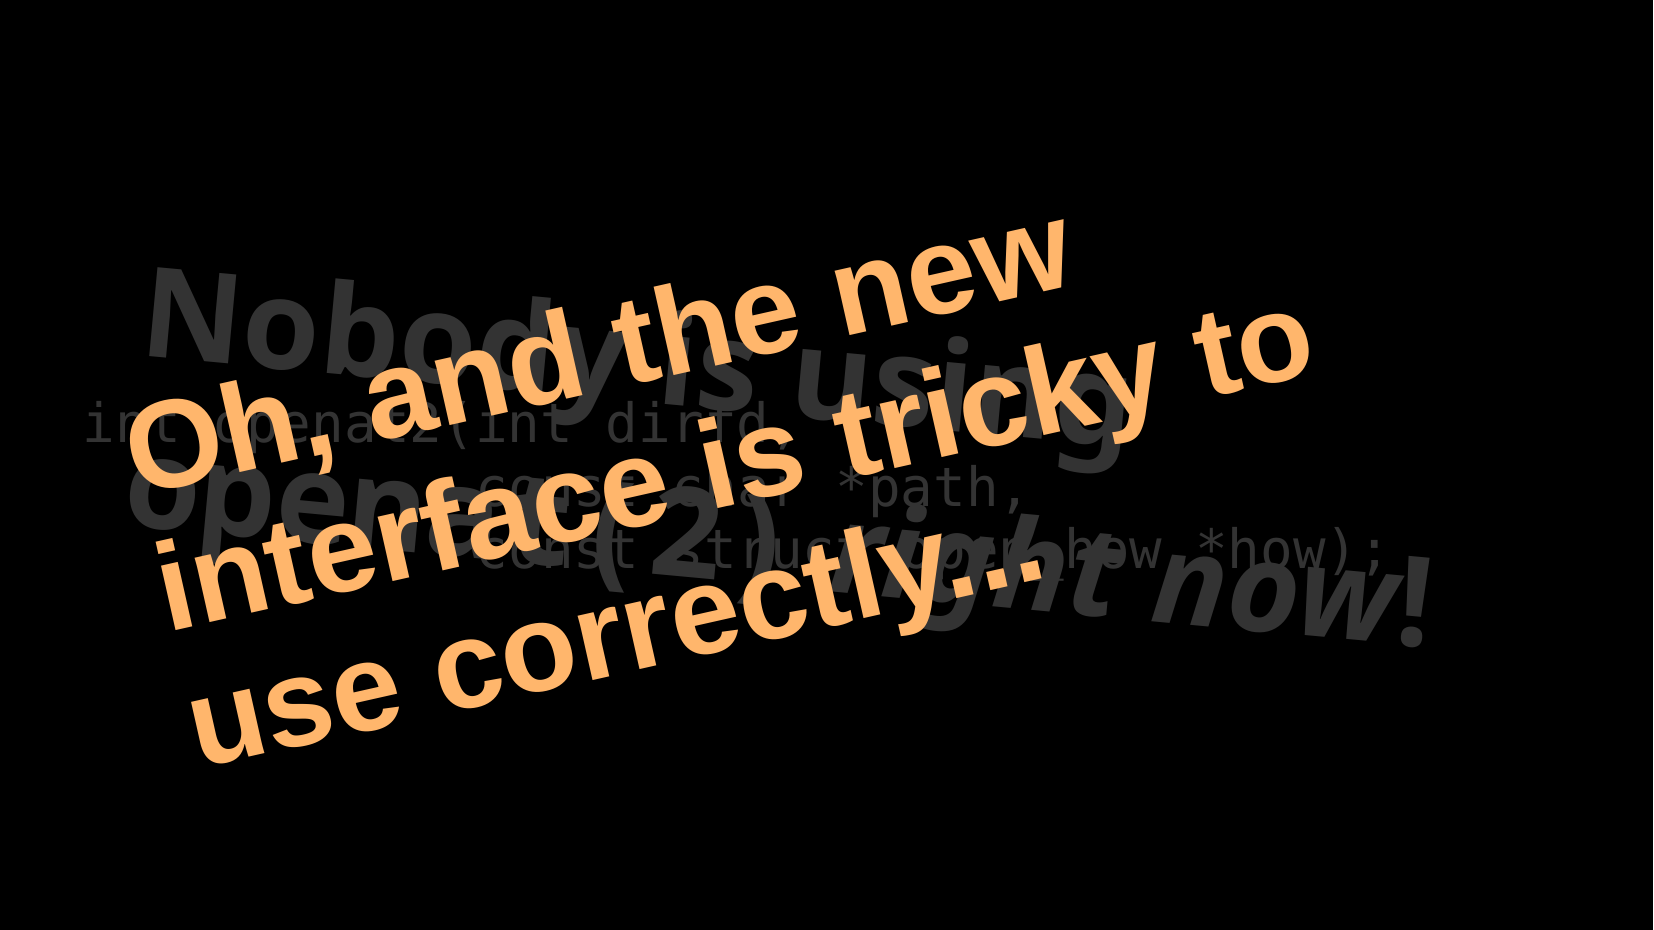

int openat2(int dirfd,
 const char *path,
 const struct open_how *how);
Oh, and the new interface is tricky to use correctly...
Nobody is using openat(2) right now!